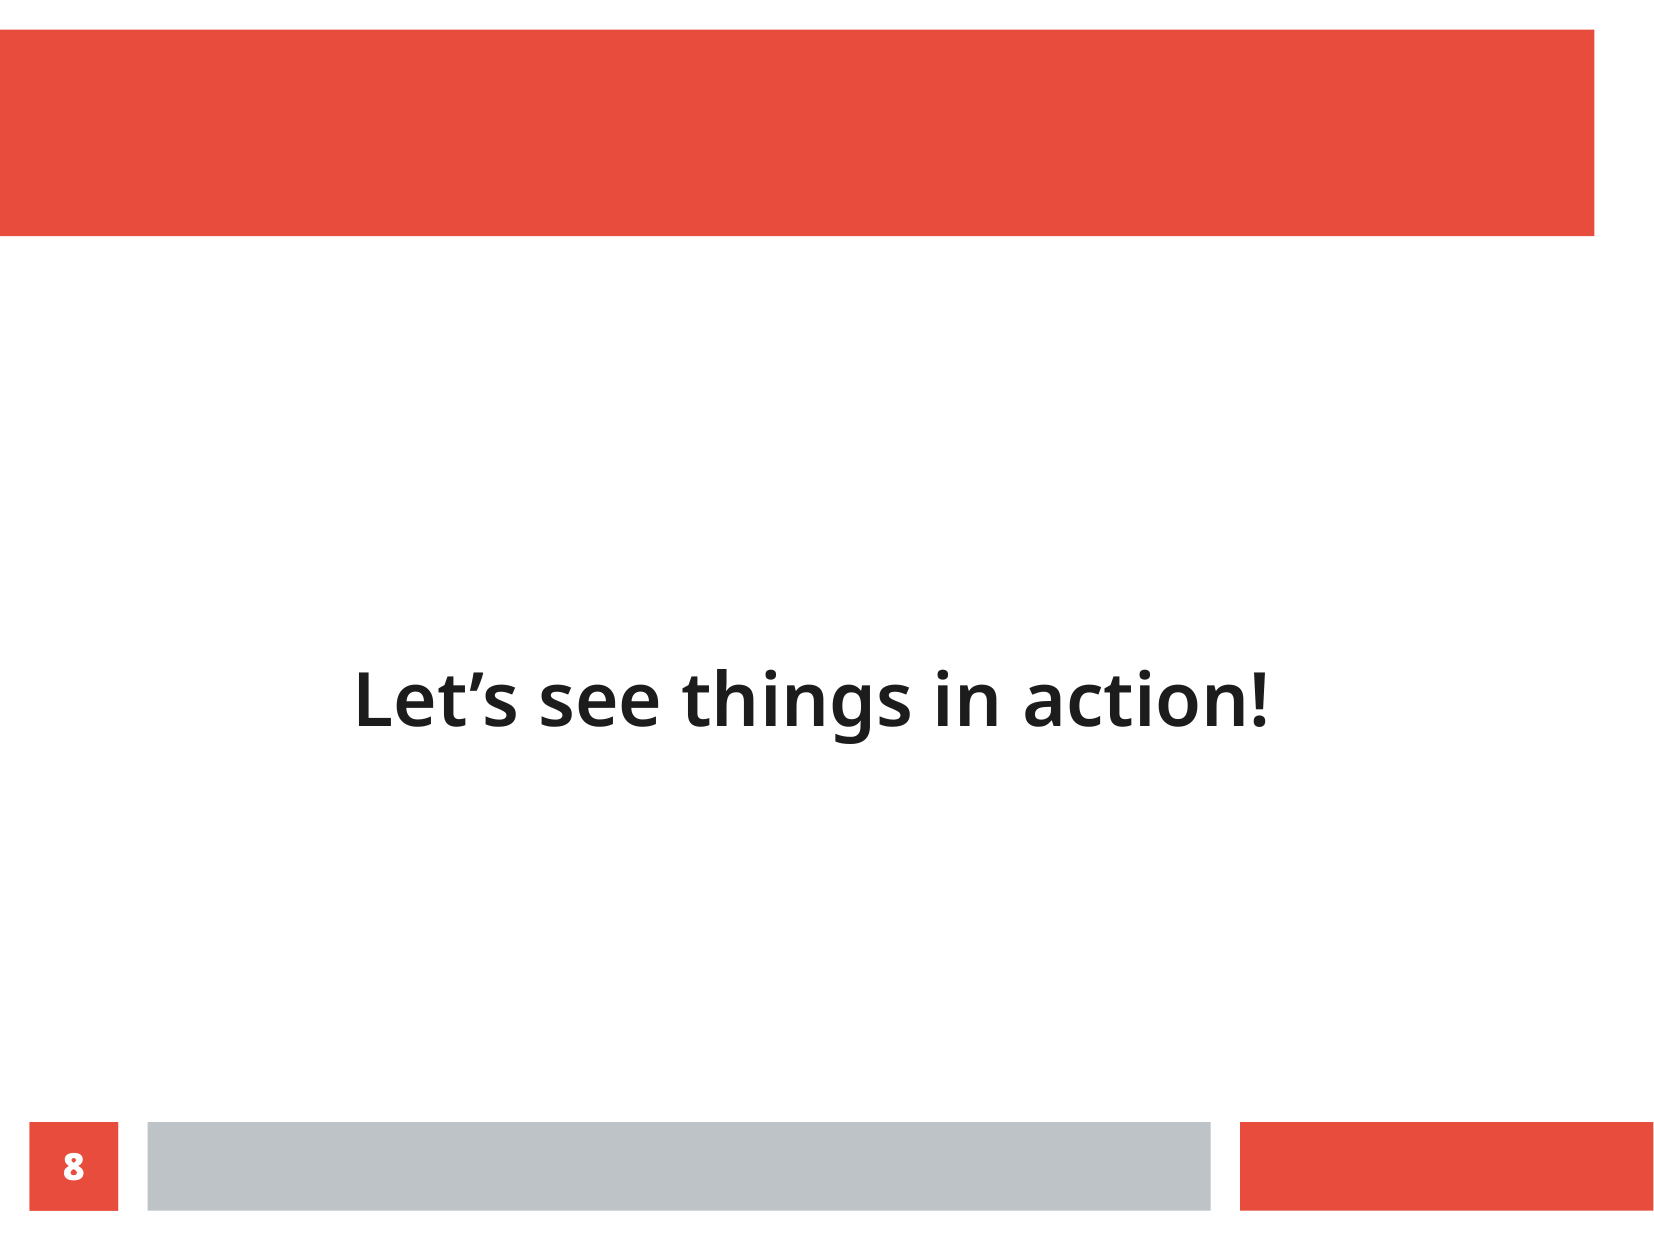

#
Let’s see things in action!
8